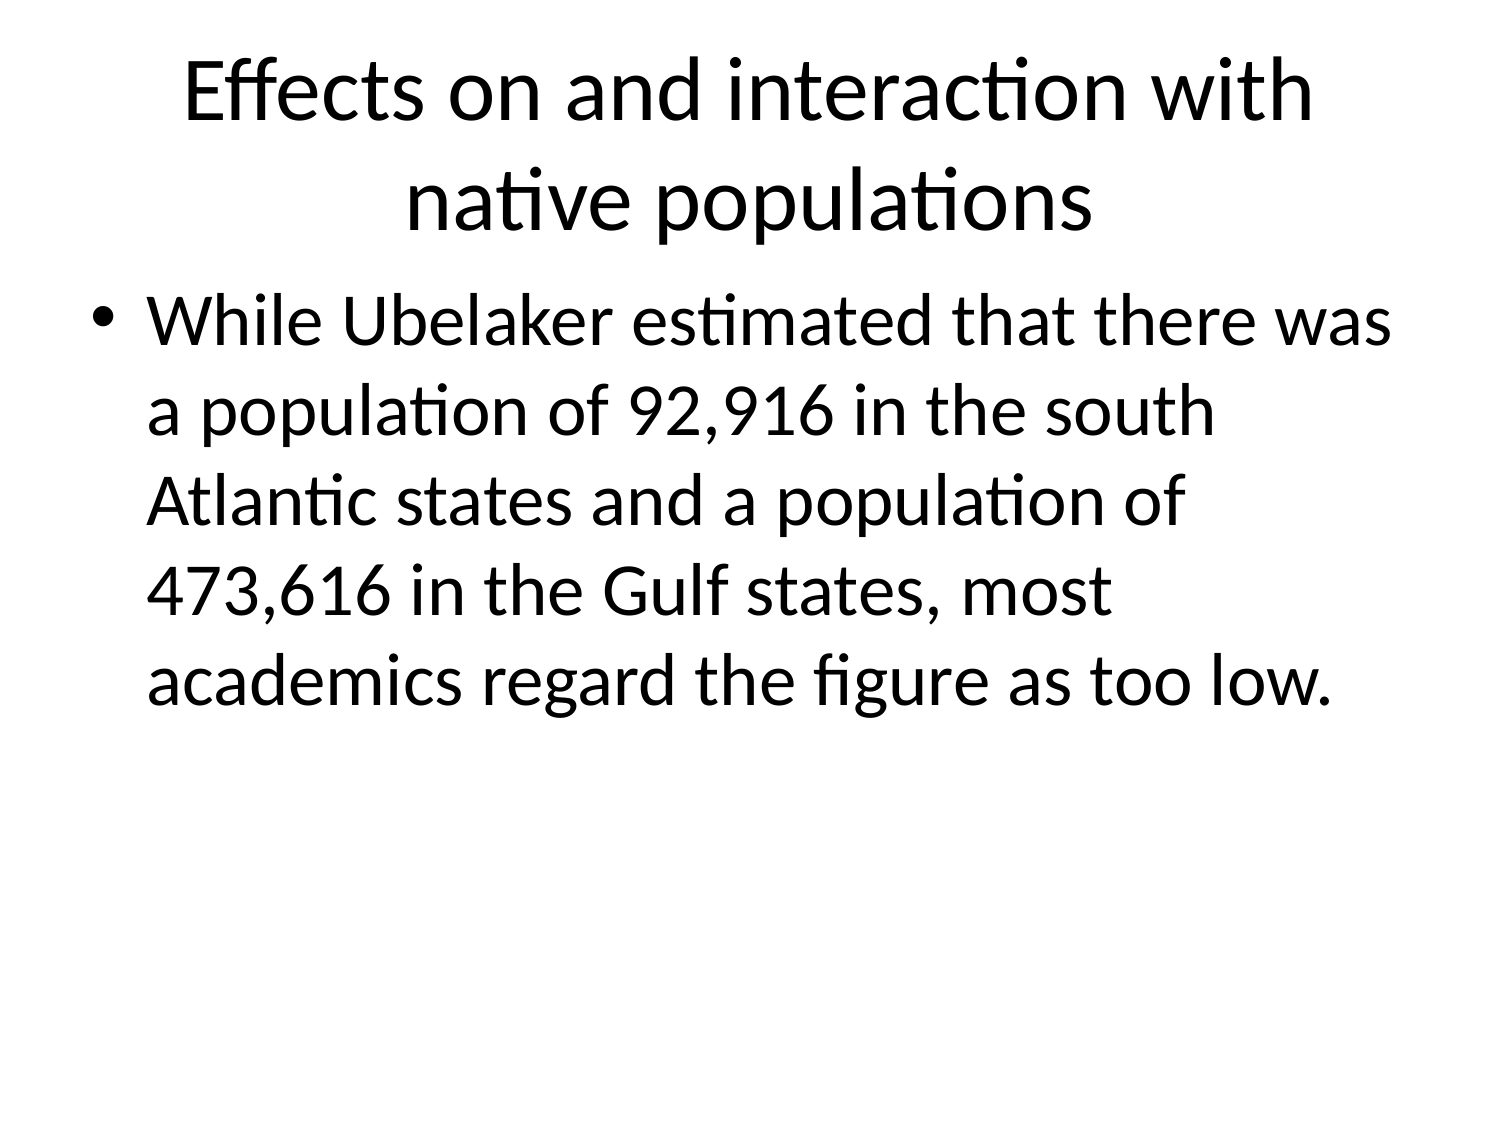

# Effects on and interaction with native populations
While Ubelaker estimated that there was a population of 92,916 in the south Atlantic states and a population of 473,616 in the Gulf states, most academics regard the figure as too low.